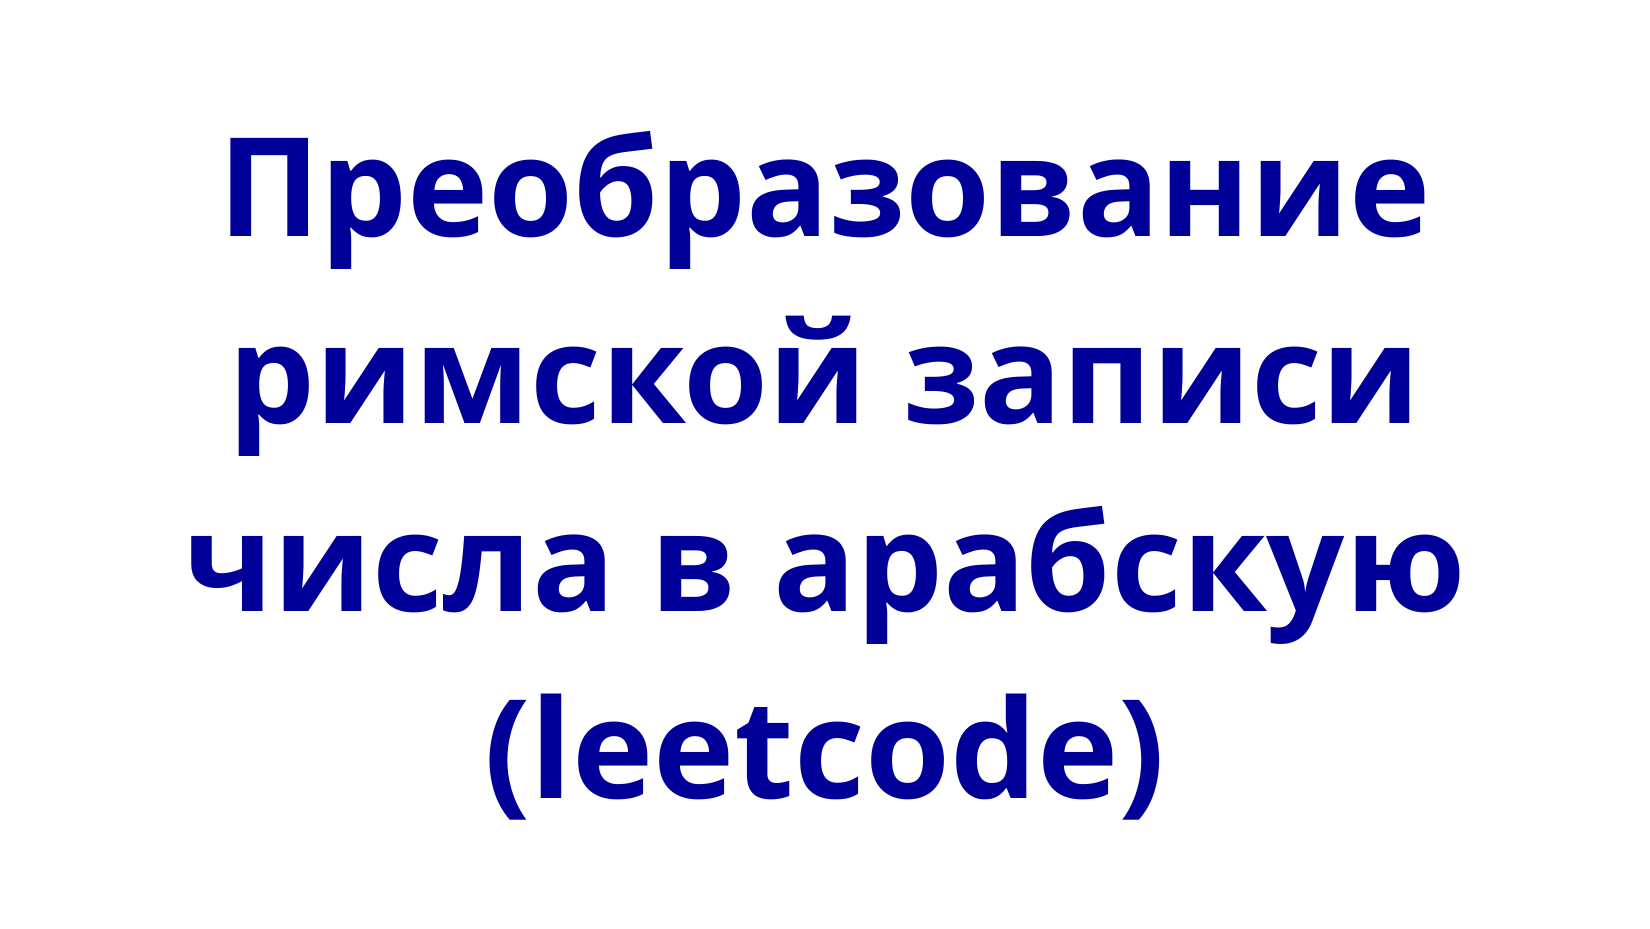

# Преобразование римской записи
числа в арабскую (leetcode)